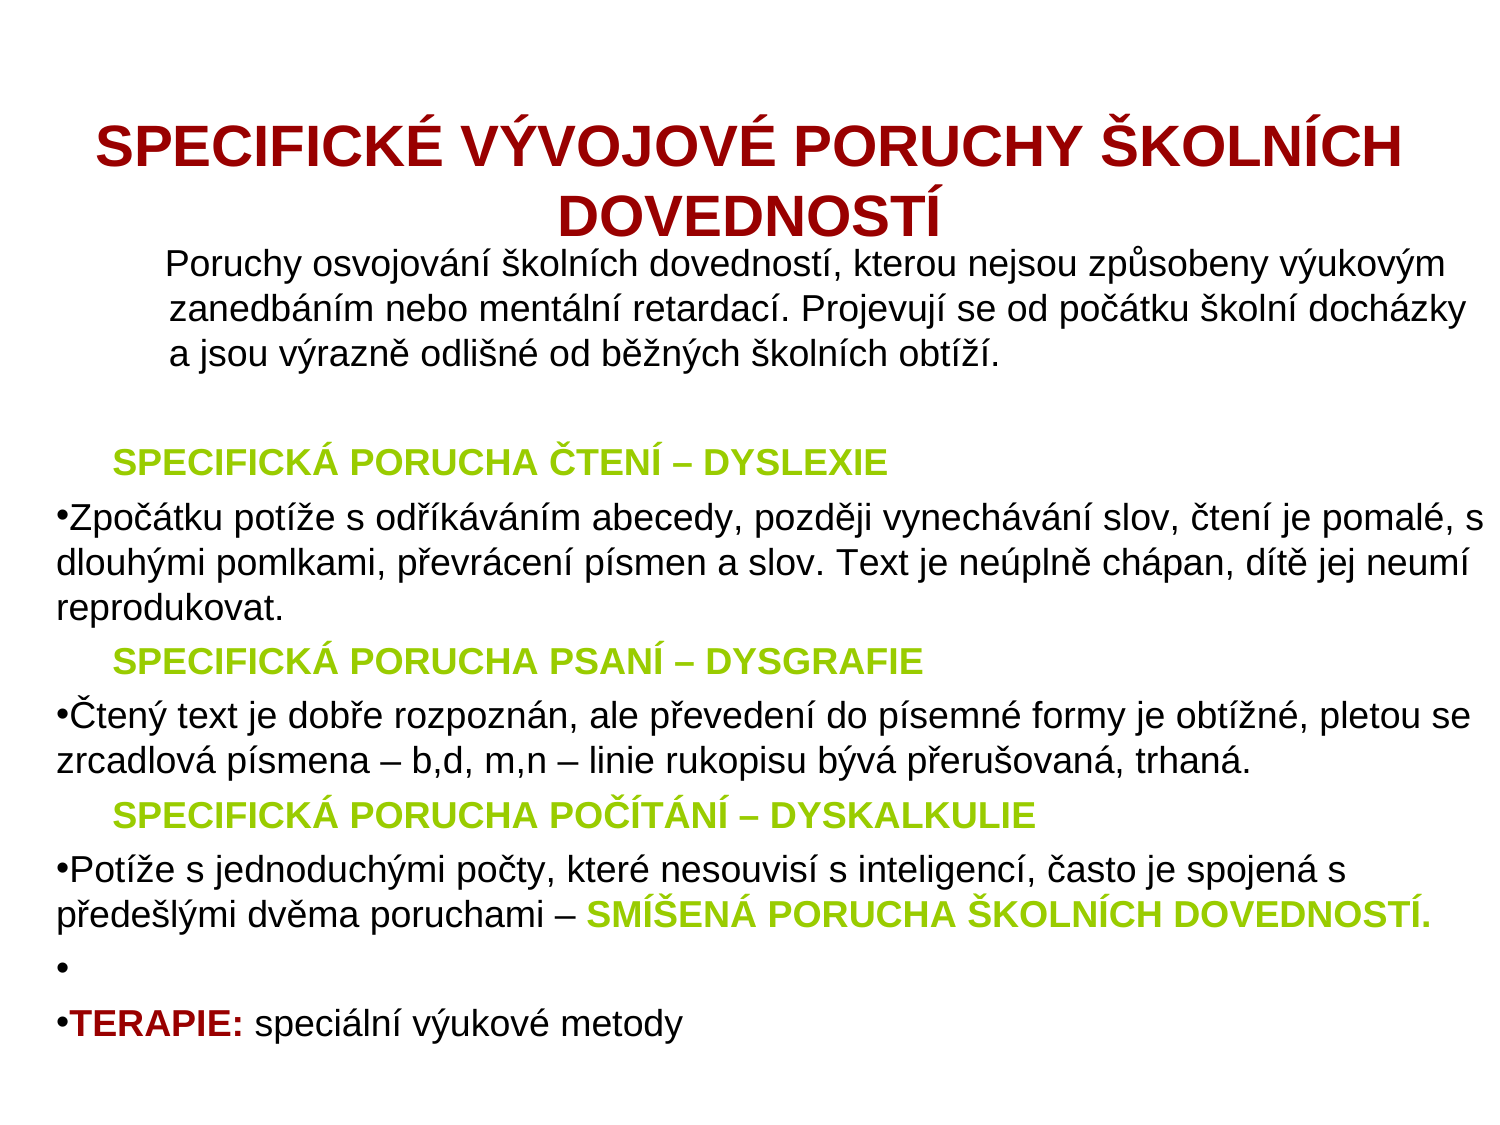

# SPECIFICKÉ VÝVOJOVÉ PORUCHY ŠKOLNÍCH DOVEDNOSTÍ
 Poruchy osvojování školních dovedností, kterou nejsou způsobeny výukovým zanedbáním nebo mentální retardací. Projevují se od počátku školní docházky a jsou výrazně odlišné od běžných školních obtíží.
SPECIFICKÁ PORUCHA ČTENÍ – DYSLEXIE
Zpočátku potíže s odříkáváním abecedy, později vynechávání slov, čtení je pomalé, s dlouhými pomlkami, převrácení písmen a slov. Text je neúplně chápan, dítě jej neumí reprodukovat.
SPECIFICKÁ PORUCHA PSANÍ – DYSGRAFIE
Čtený text je dobře rozpoznán, ale převedení do písemné formy je obtížné, pletou se zrcadlová písmena – b,d, m,n – linie rukopisu bývá přerušovaná, trhaná.
SPECIFICKÁ PORUCHA POČÍTÁNÍ – DYSKALKULIE
Potíže s jednoduchými počty, které nesouvisí s inteligencí, často je spojená s předešlými dvěma poruchami – SMÍŠENÁ PORUCHA ŠKOLNÍCH DOVEDNOSTÍ.
TERAPIE: speciální výukové metody